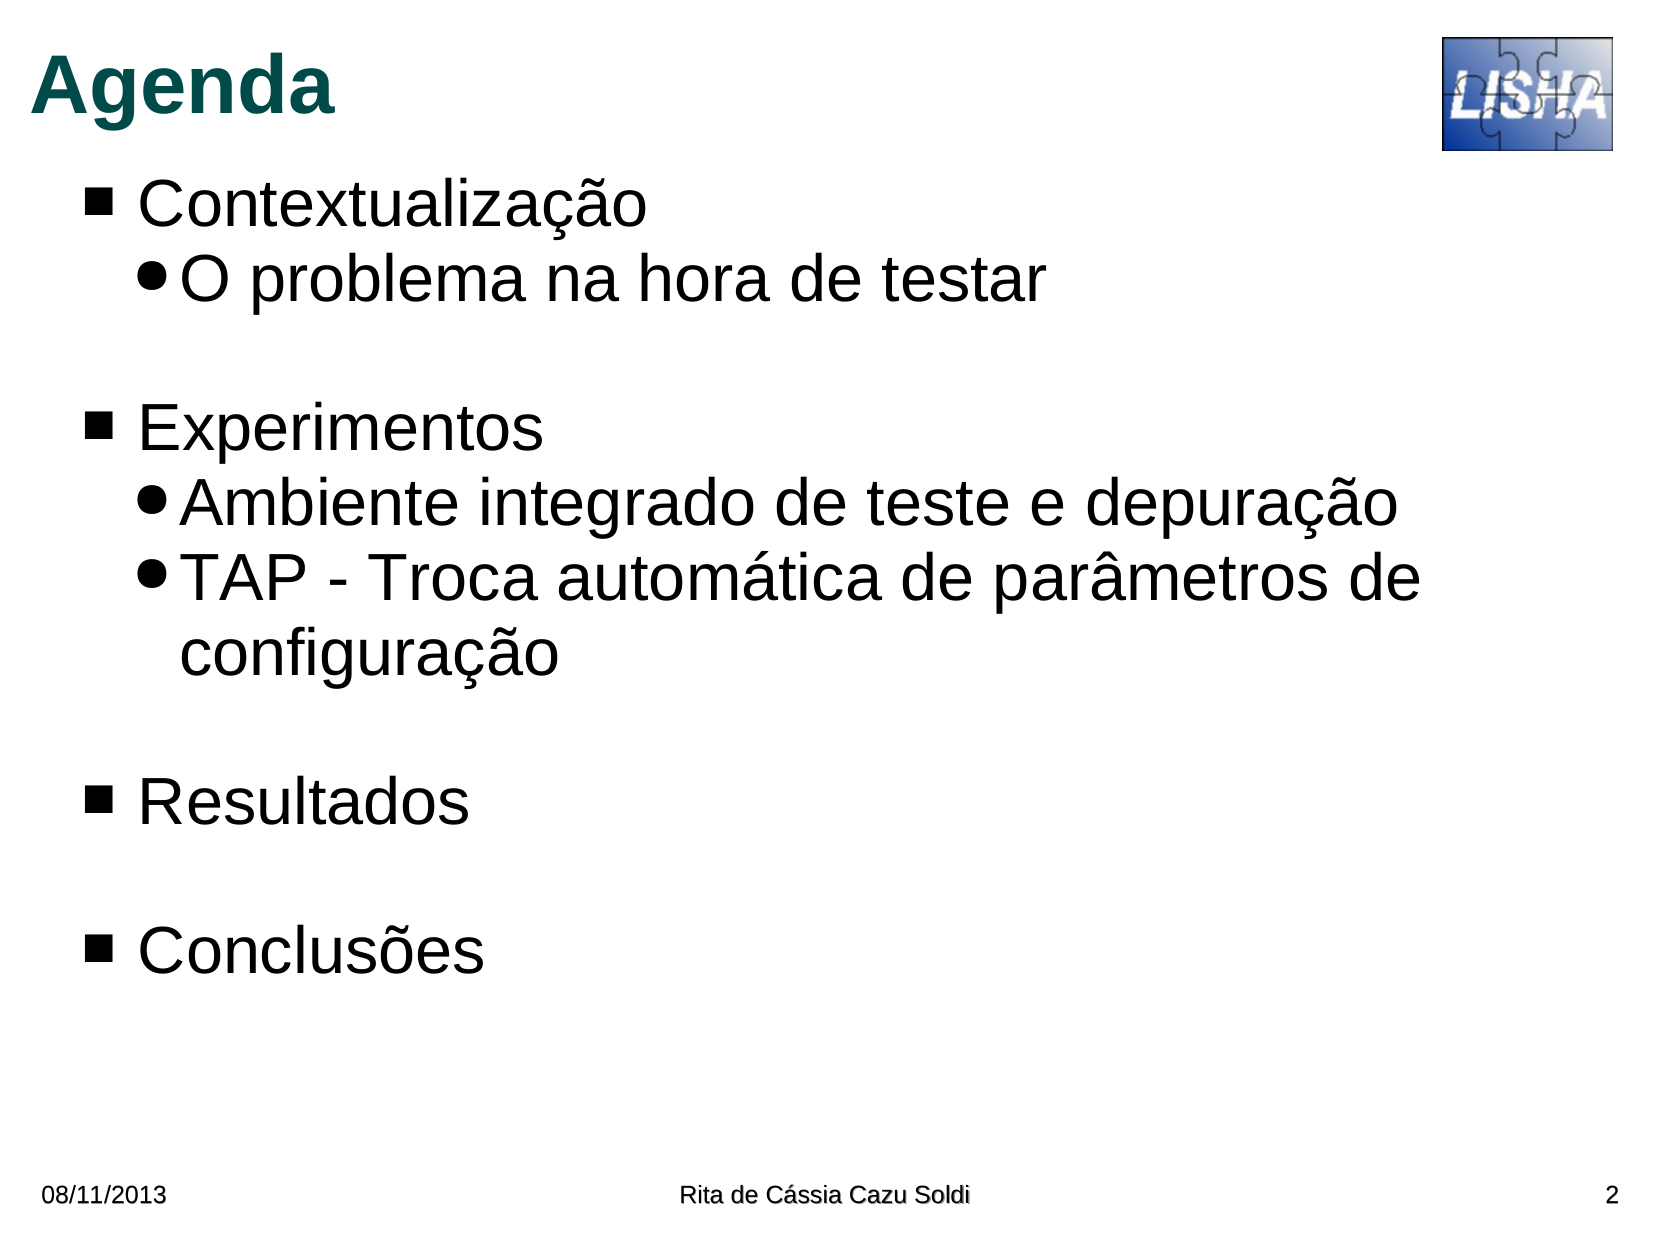

# Agenda
Contextualização
O problema na hora de testar
Experimentos
Ambiente integrado de teste e depuração
TAP - Troca automática de parâmetros de configuração
Resultados
Conclusões